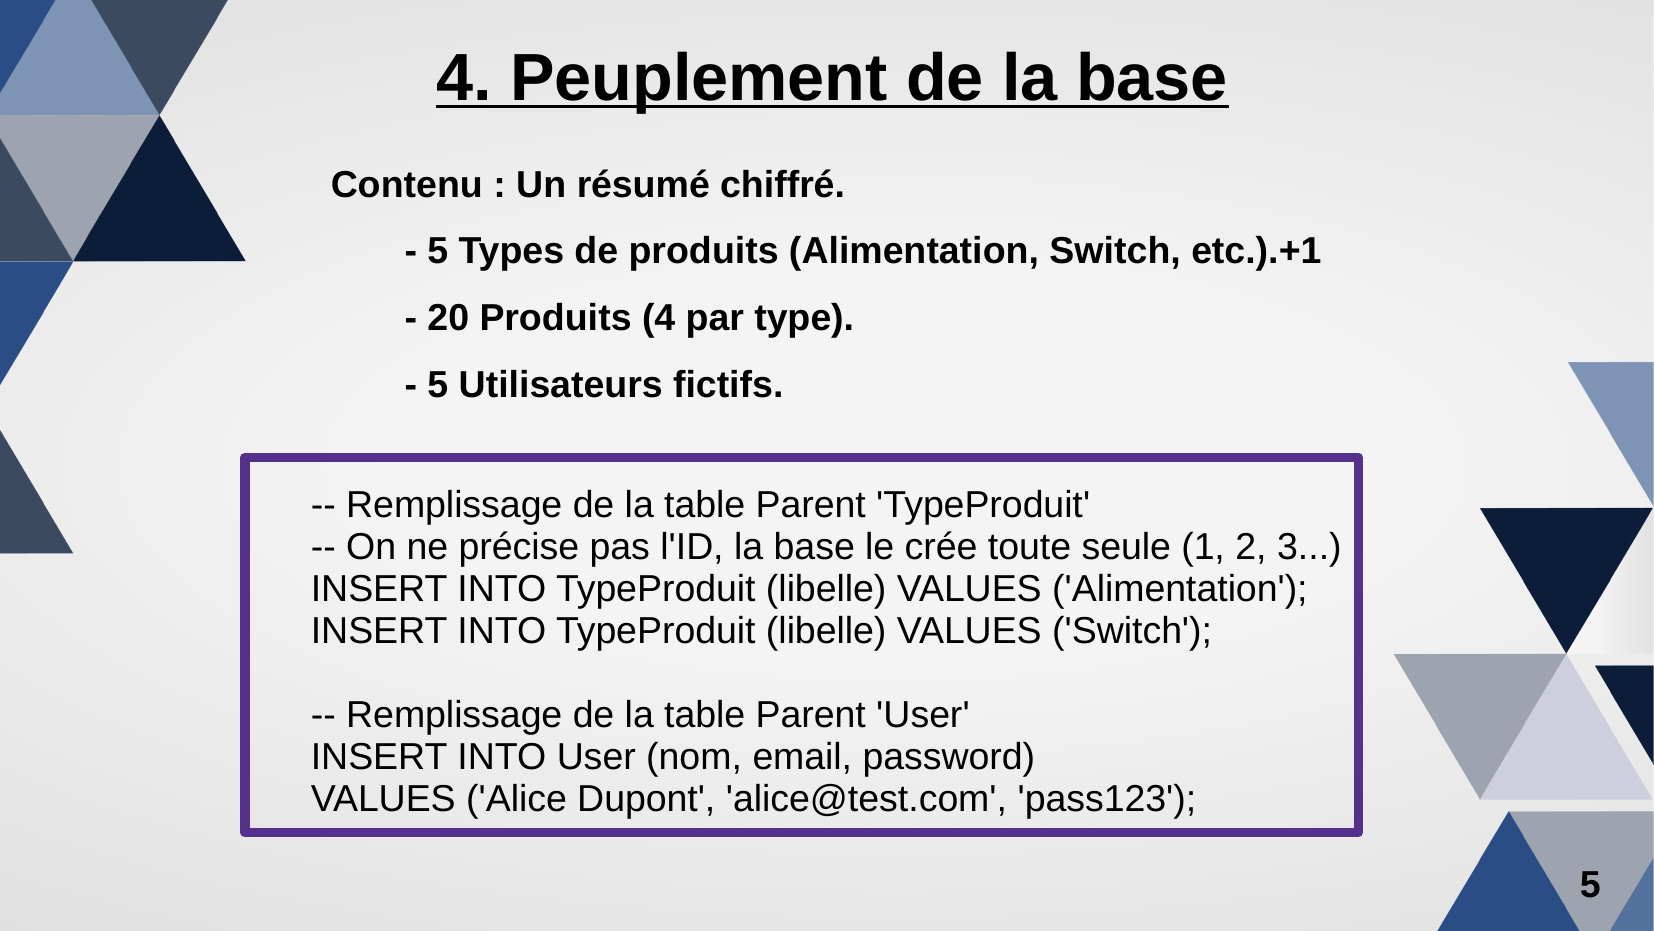

# 4. Peuplement de la base
Contenu : Un résumé chiffré.
	- 5 Types de produits (Alimentation, Switch, etc.).+1
	- 20 Produits (4 par type).
	- 5 Utilisateurs fictifs.
-- Remplissage de la table Parent 'TypeProduit'
-- On ne précise pas l'ID, la base le crée toute seule (1, 2, 3...)
INSERT INTO TypeProduit (libelle) VALUES ('Alimentation');
INSERT INTO TypeProduit (libelle) VALUES ('Switch');
-- Remplissage de la table Parent 'User'
INSERT INTO User (nom, email, password)
VALUES ('Alice Dupont', 'alice@test.com', 'pass123');
5